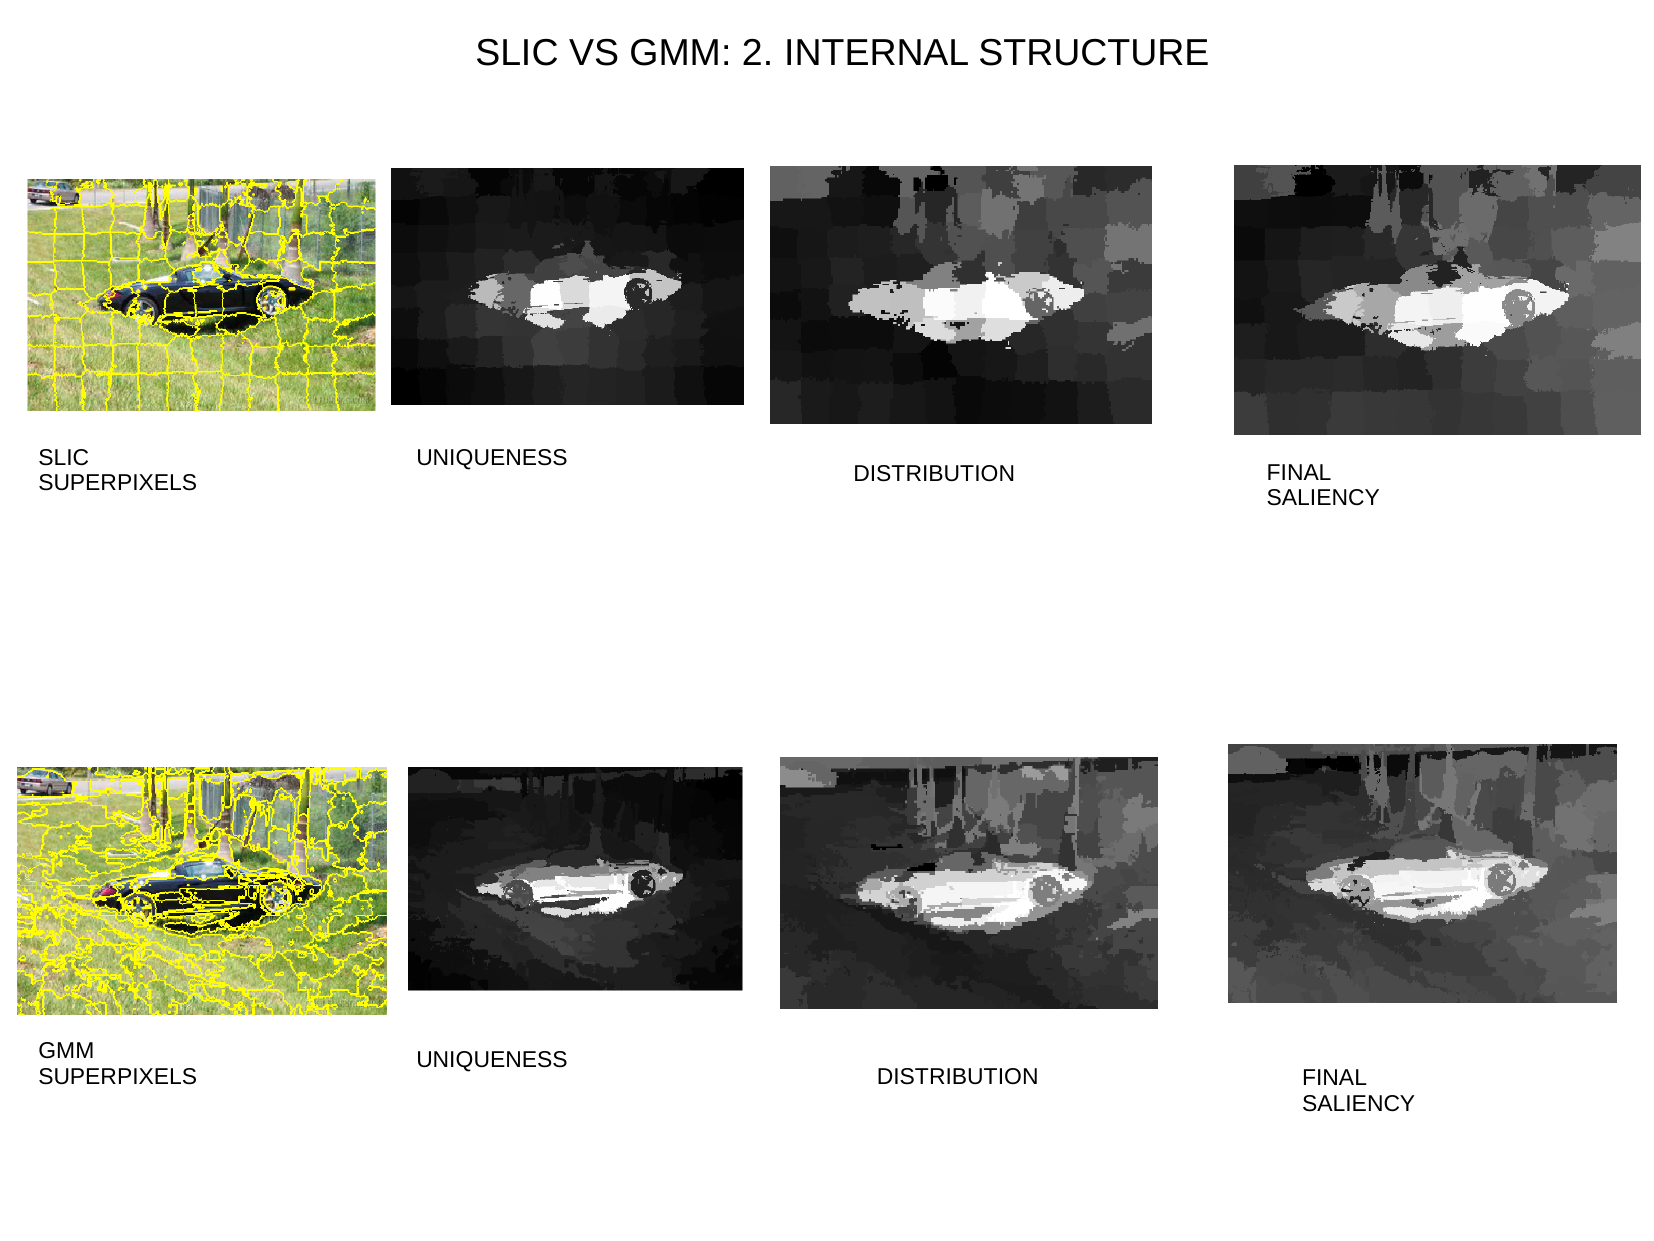

SLIC VS GMM: 2. INTERNAL STRUCTURE
SLIC SUPERPIXELS
UNIQUENESS
FINAL SALIENCY
DISTRIBUTION
GMM SUPERPIXELS
UNIQUENESS
DISTRIBUTION
FINAL SALIENCY